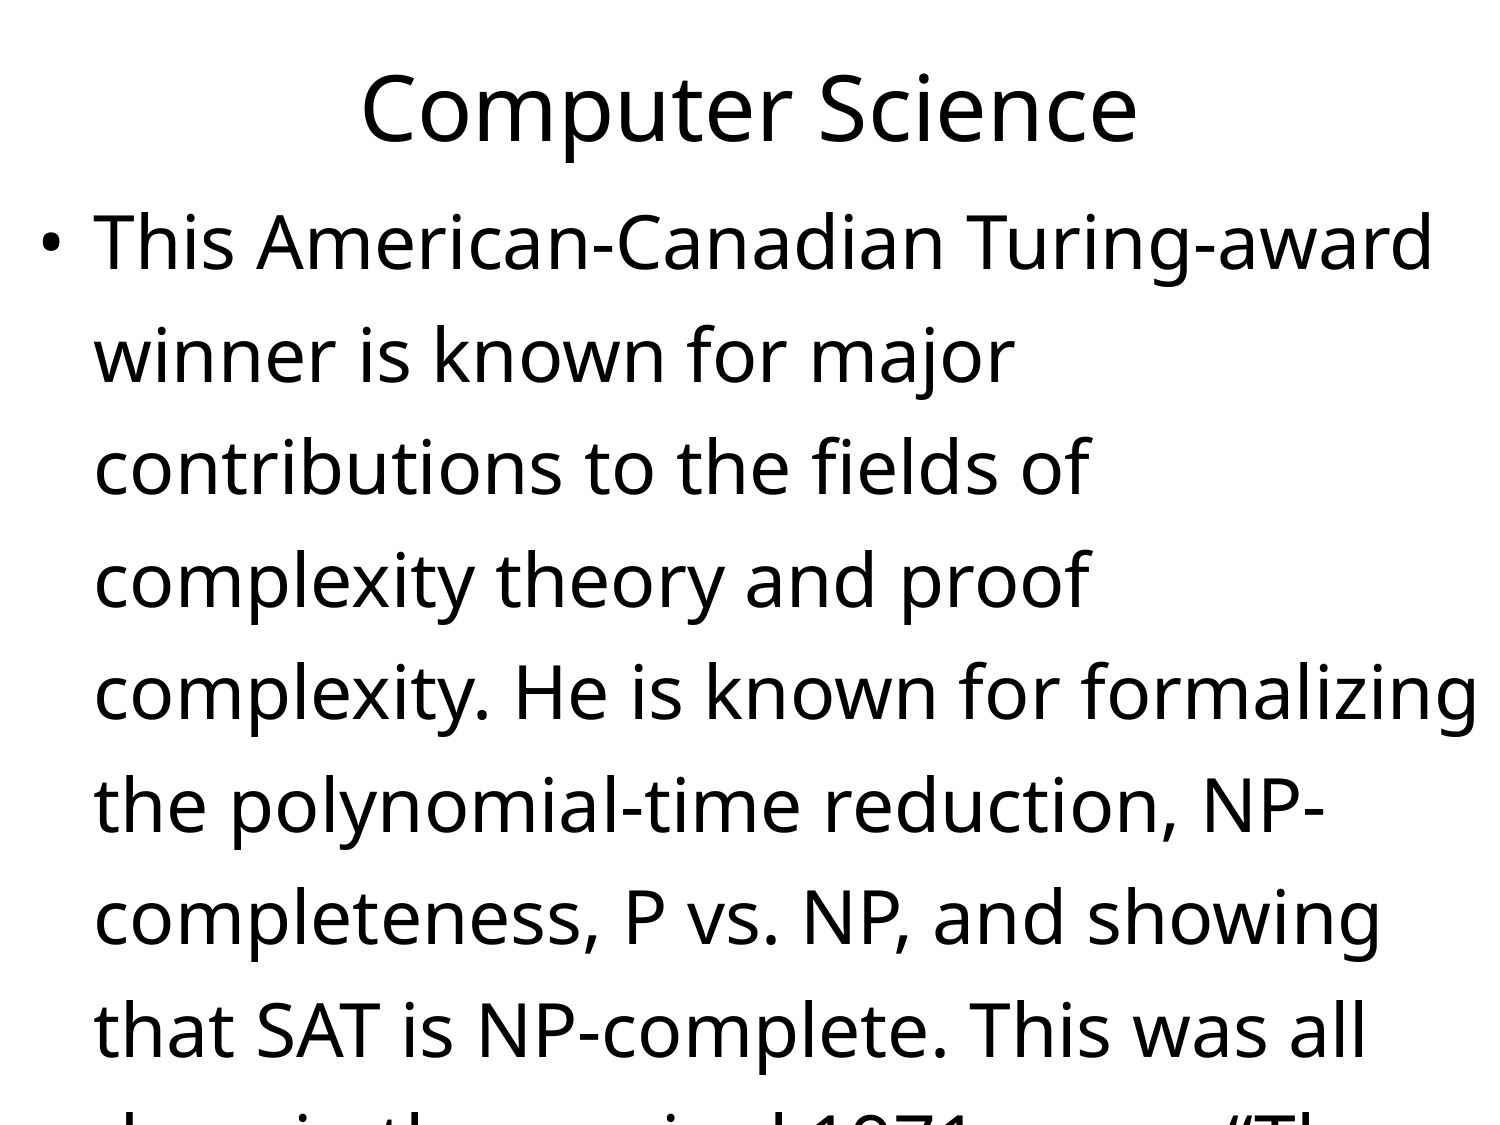

# Computer Science
This American-Canadian Turing-award winner is known for major contributions to the fields of complexity theory and proof complexity. He is known for formalizing the polynomial-time reduction, NP-completeness, P vs. NP, and showing that SAT is NP-complete. This was all done in the seminal 1971 paper “The Complexity of Theorem Proving Procedures.”